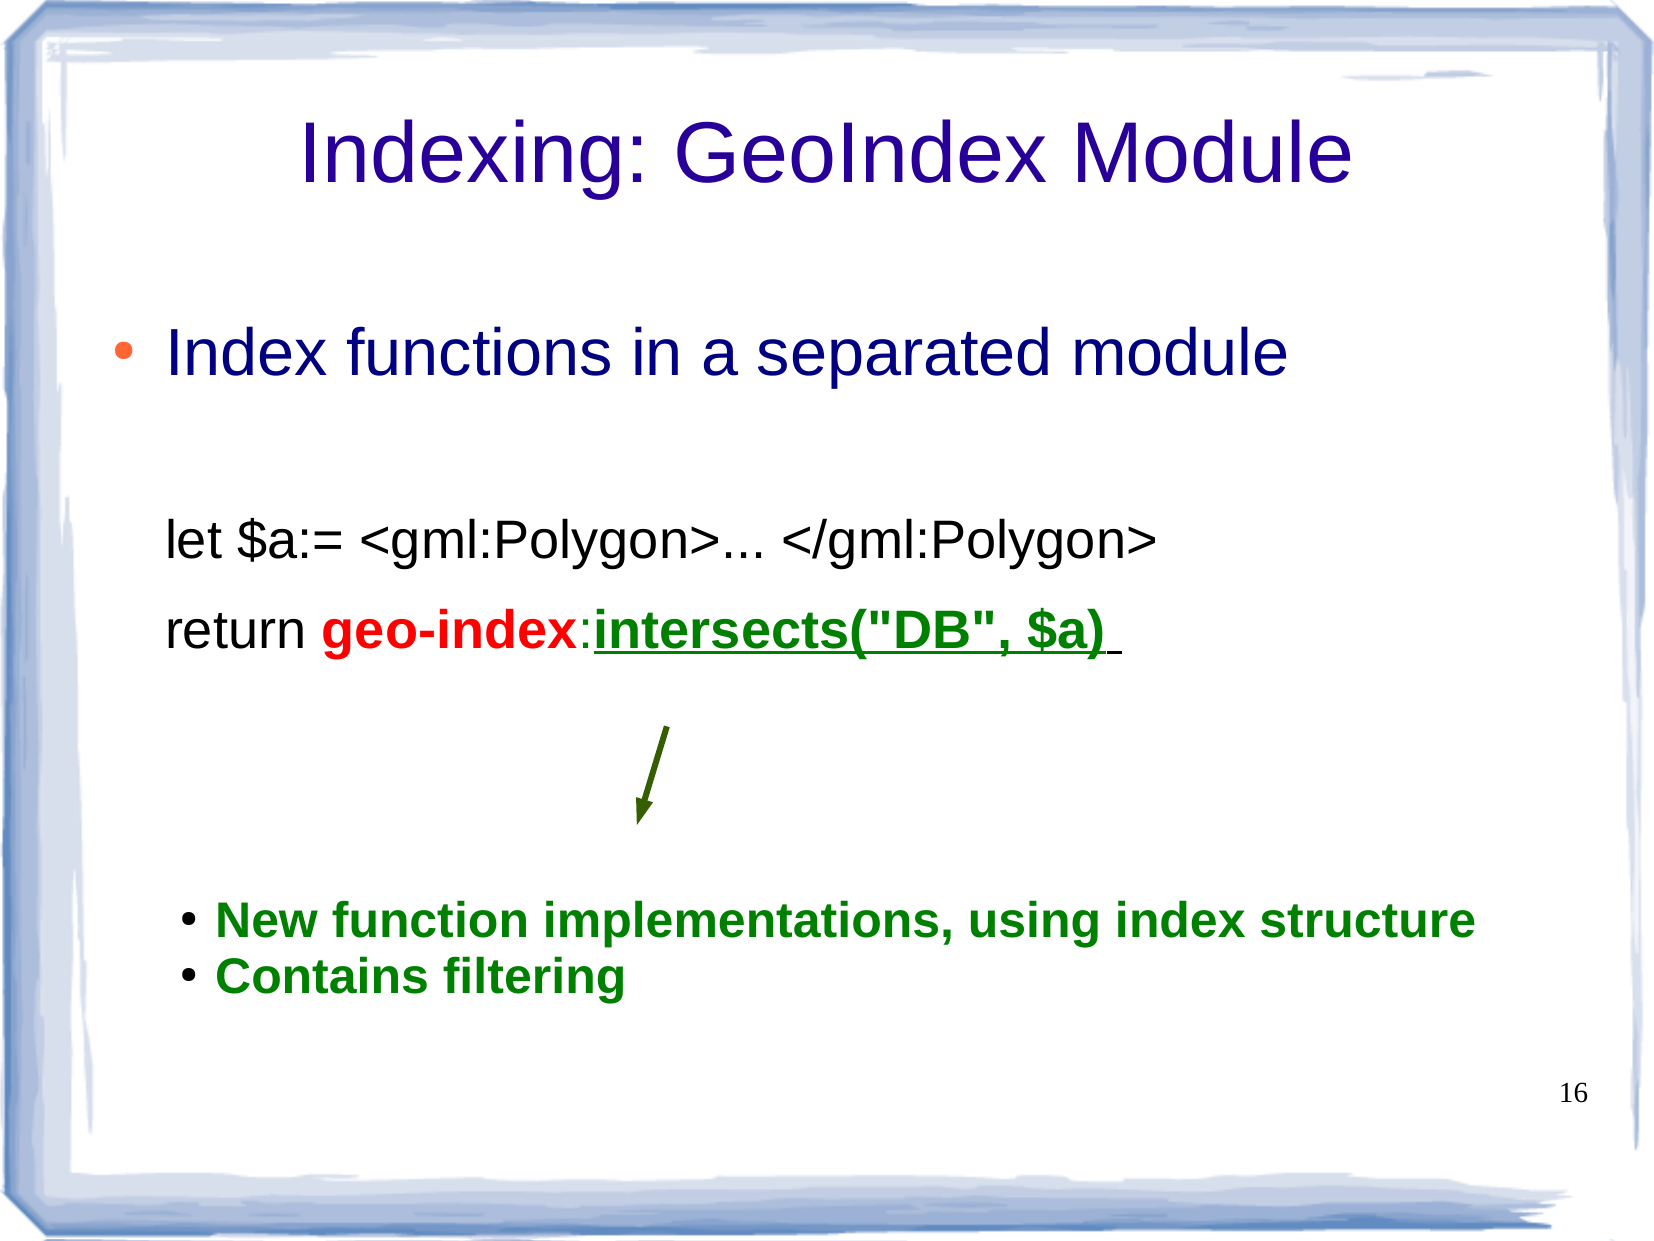

# Indexing: GeoIndex Module
Index functions in a separated module
let $a:= <gml:Polygon>... </gml:Polygon>
return geo-index:intersects("DB", $a)
New function implementations, using index structure
Contains filtering
16